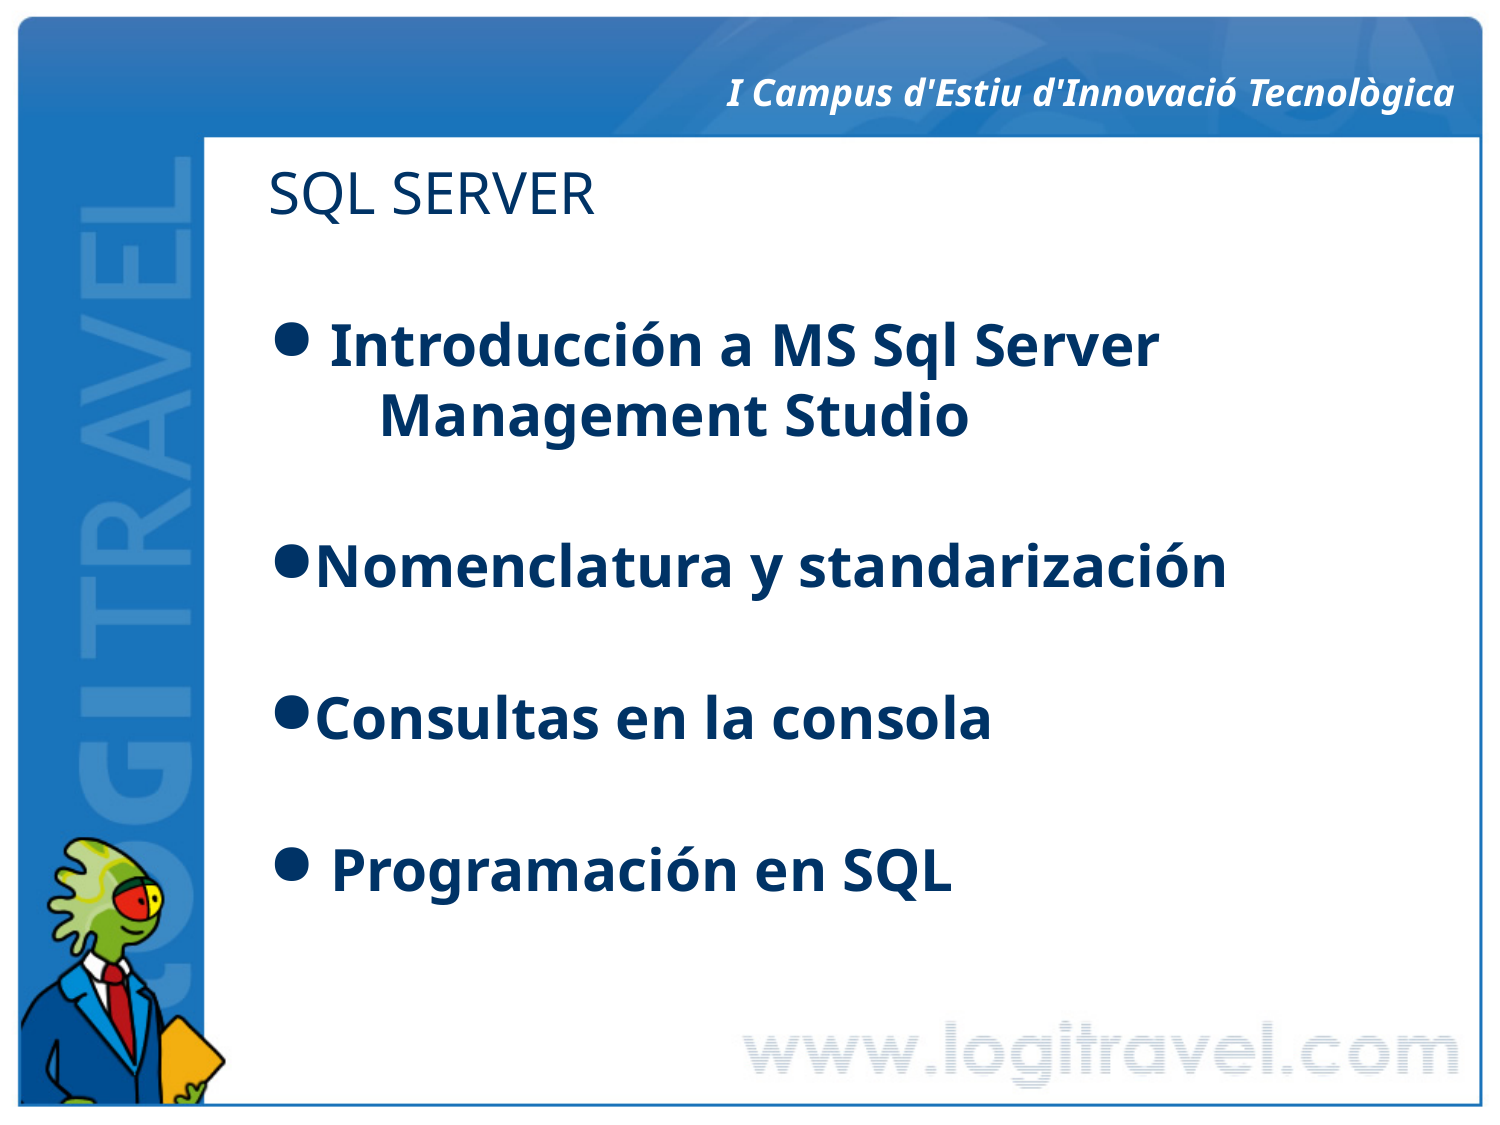

I Campus d'Estiu d'Innovació Tecnològica
SQL SERVER
 Introducción a MS Sql Server Management Studio
Nomenclatura y standarización
Consultas en la consola
 Programación en SQL